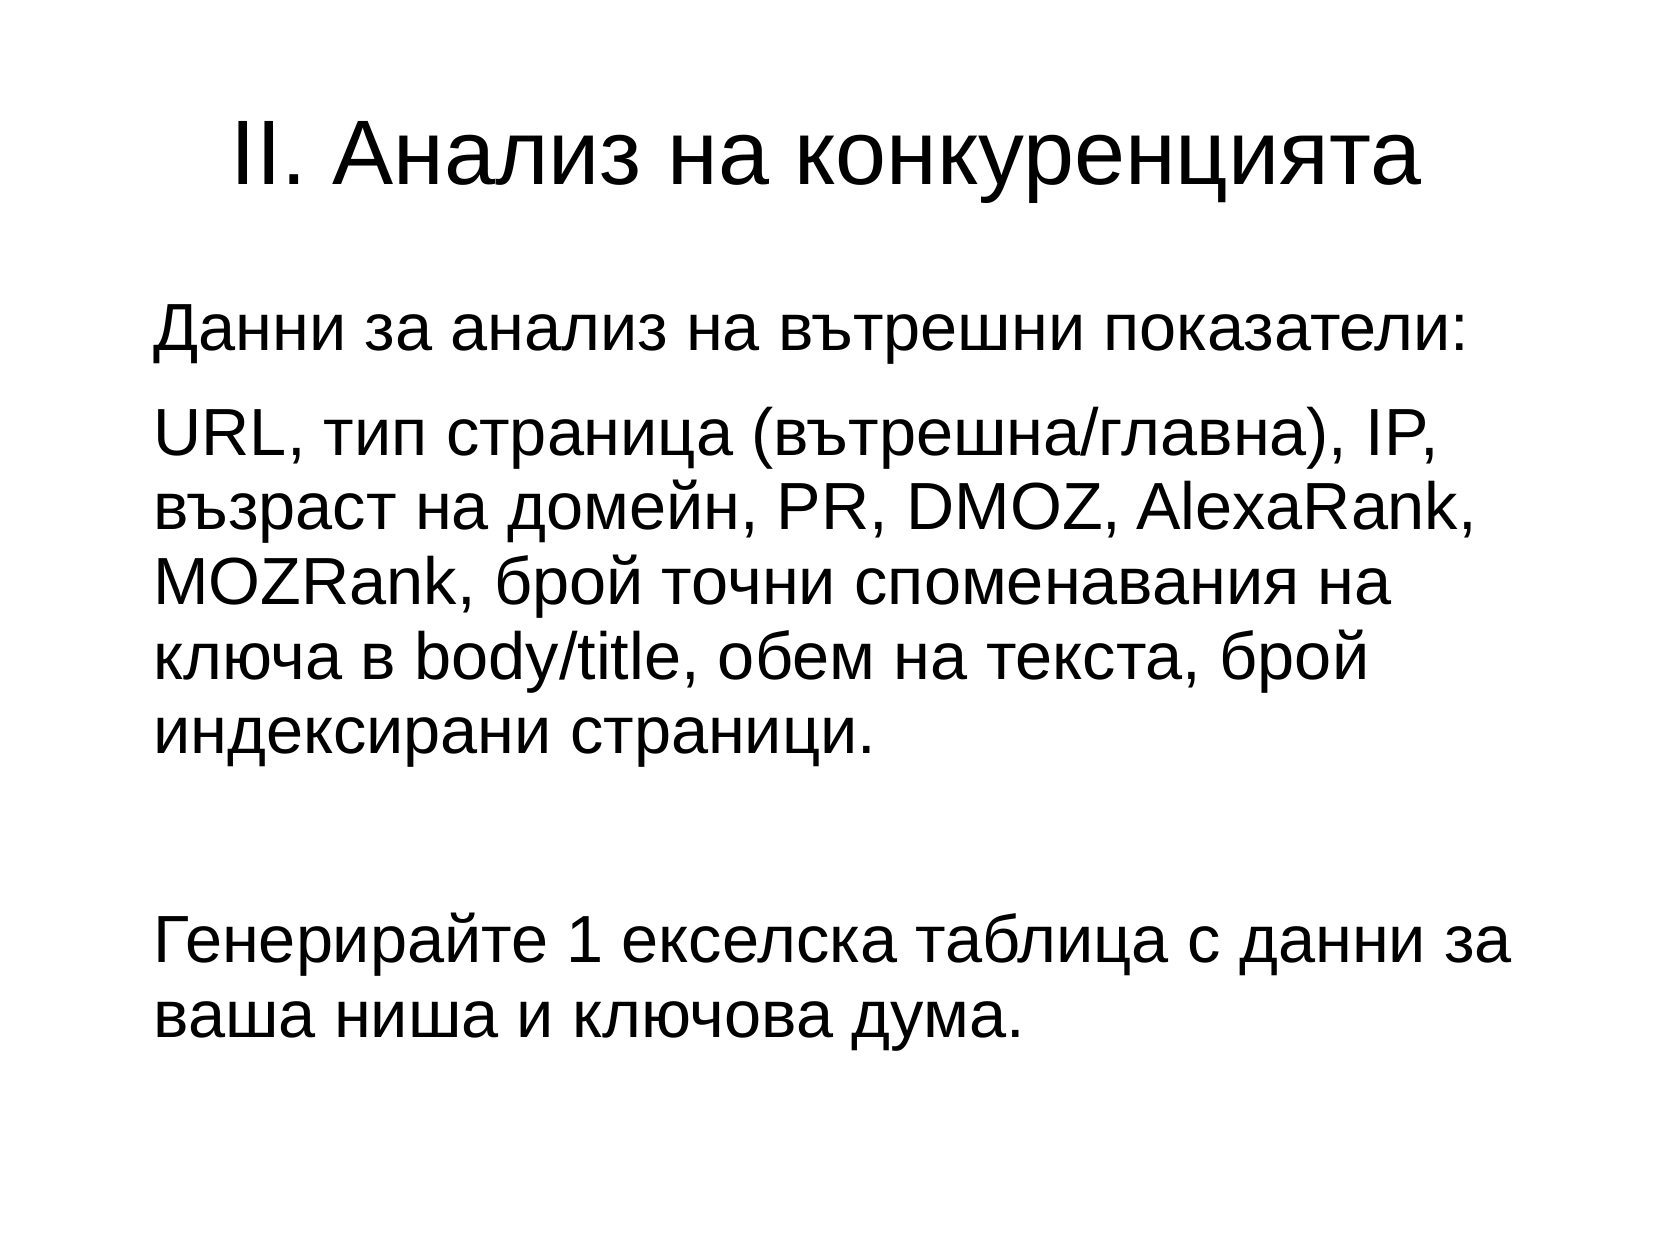

# II. Анализ на конкуренцията
Данни за анализ на вътрешни показатели:
URL, тип страница (вътрешна/главна), IP, възраст на домейн, PR, DMOZ, AlexaRank, MOZRank, брой точни споменавания на ключа в body/title, обем на текста, брой индексирани страници.
Генерирайте 1 екселска таблица с данни за ваша ниша и ключова дума.